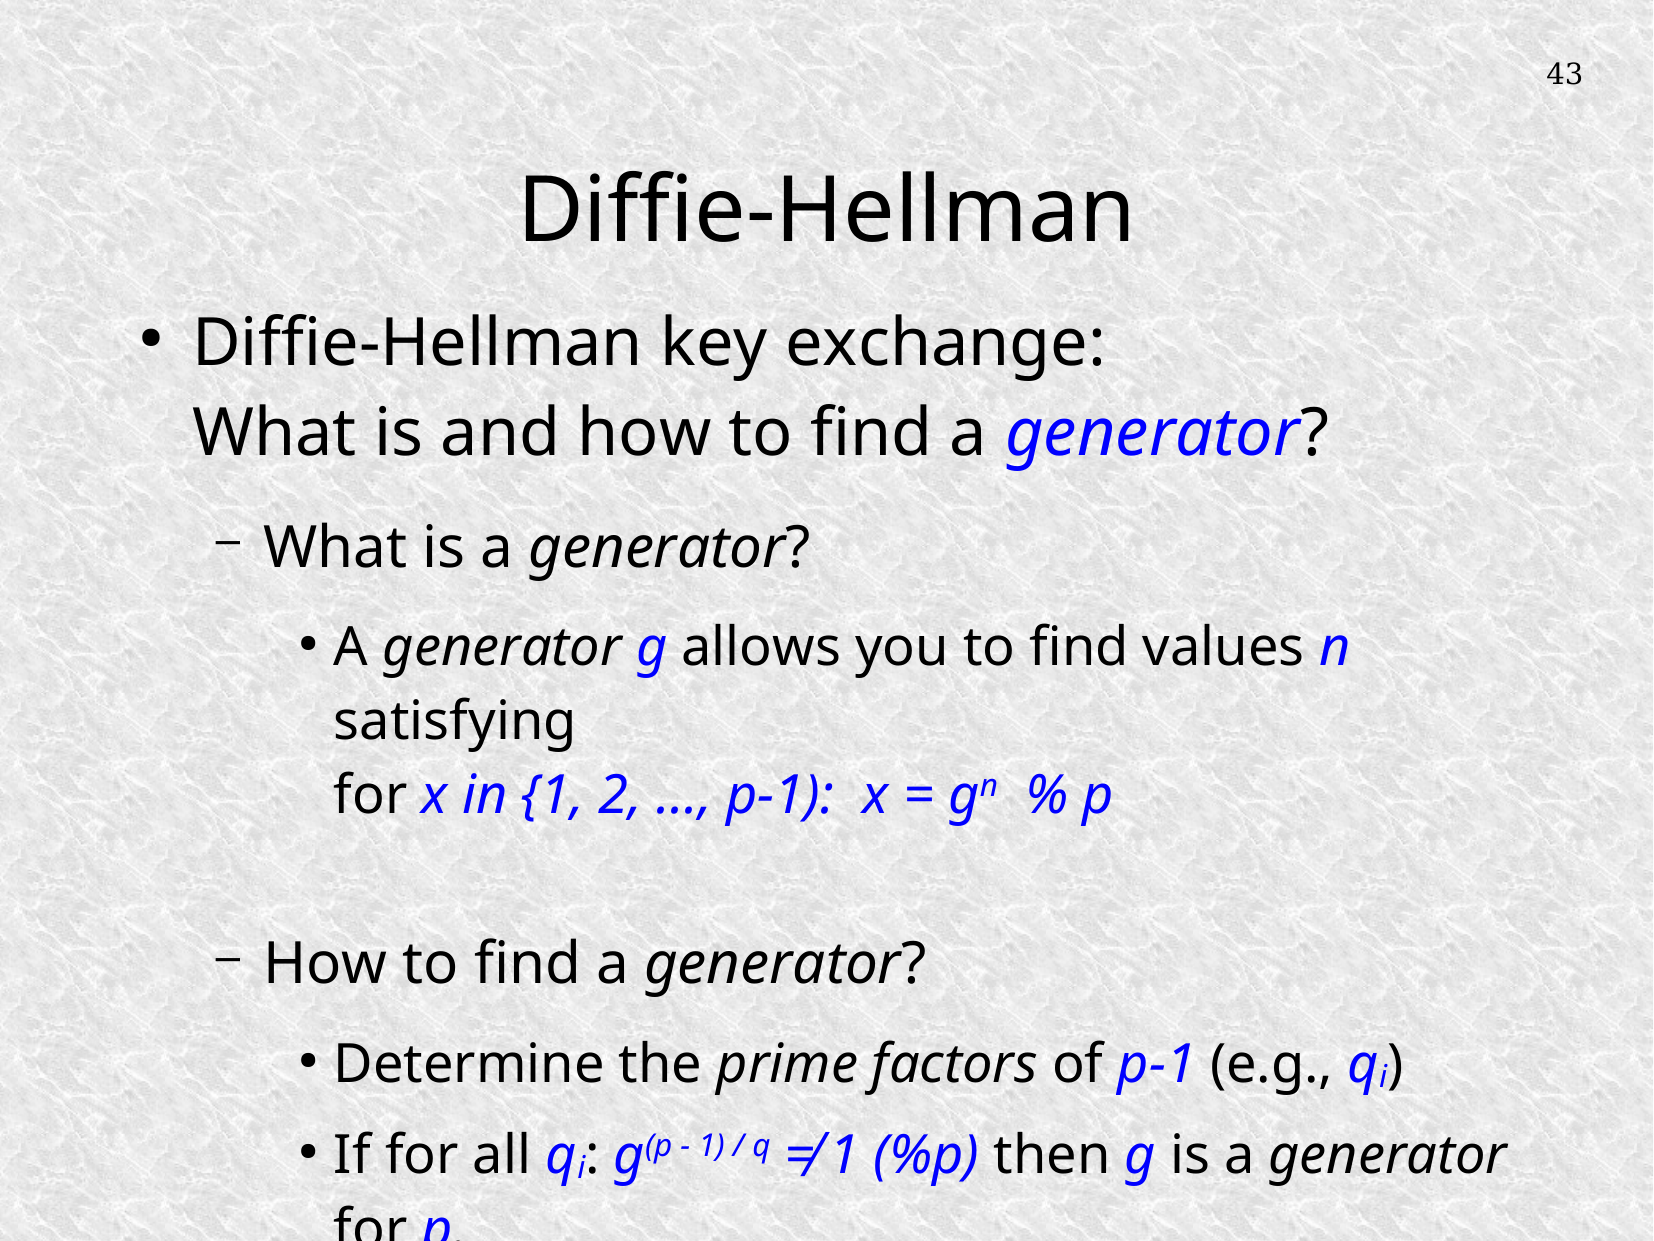

43
# Diffie-Hellman
Diffie-Hellman key exchange:
What is and how to find a generator?
What is a generator?
A generator g allows you to find values n satisfying
for x in {1, 2, ..., p-1): x = gn % p
How to find a generator?
Determine the prime factors of p-1 (e.g., qi)
If for all qi: g(p - 1) / q ≠ 1 (%p) then g is a generator for p.